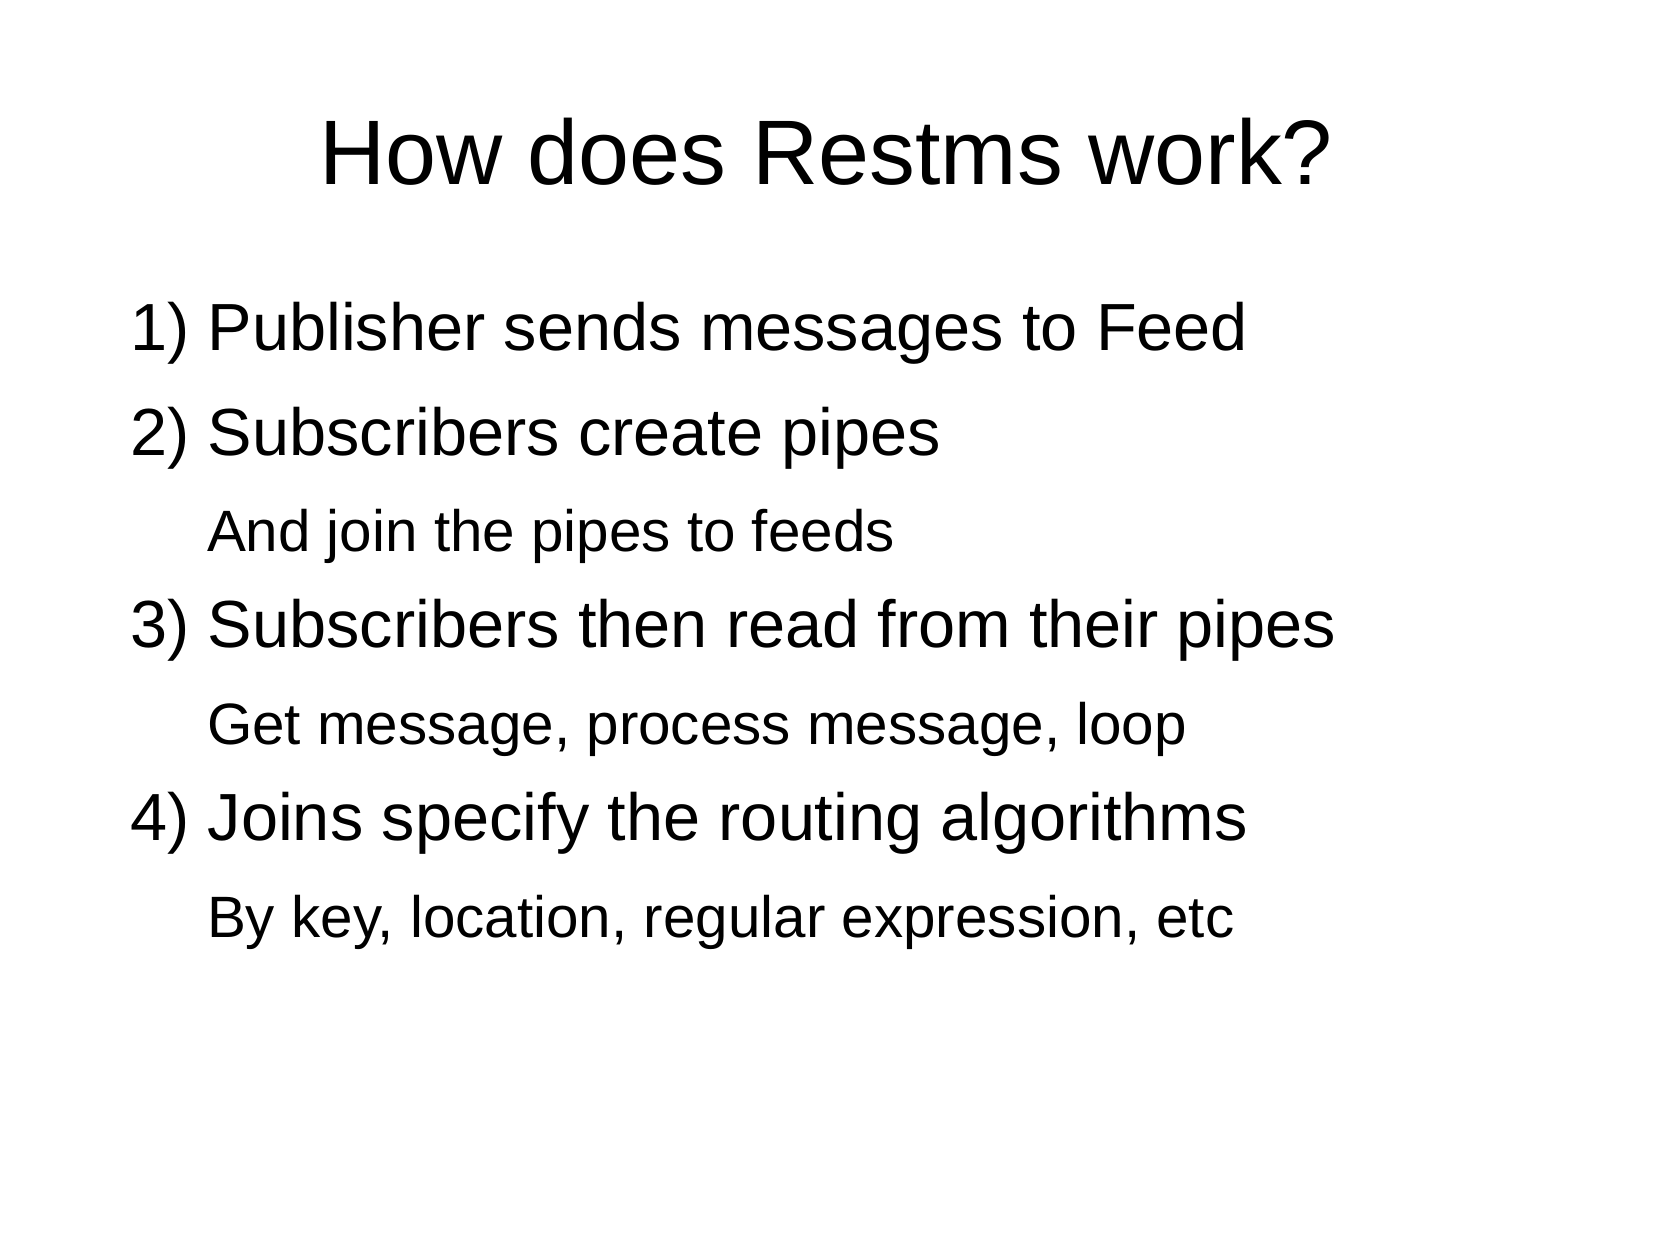

# How does Restms work?
1) Publisher sends messages to Feed
2) Subscribers create pipes
And join the pipes to feeds
3) Subscribers then read from their pipes
Get message, process message, loop
4) Joins specify the routing algorithms
By key, location, regular expression, etc